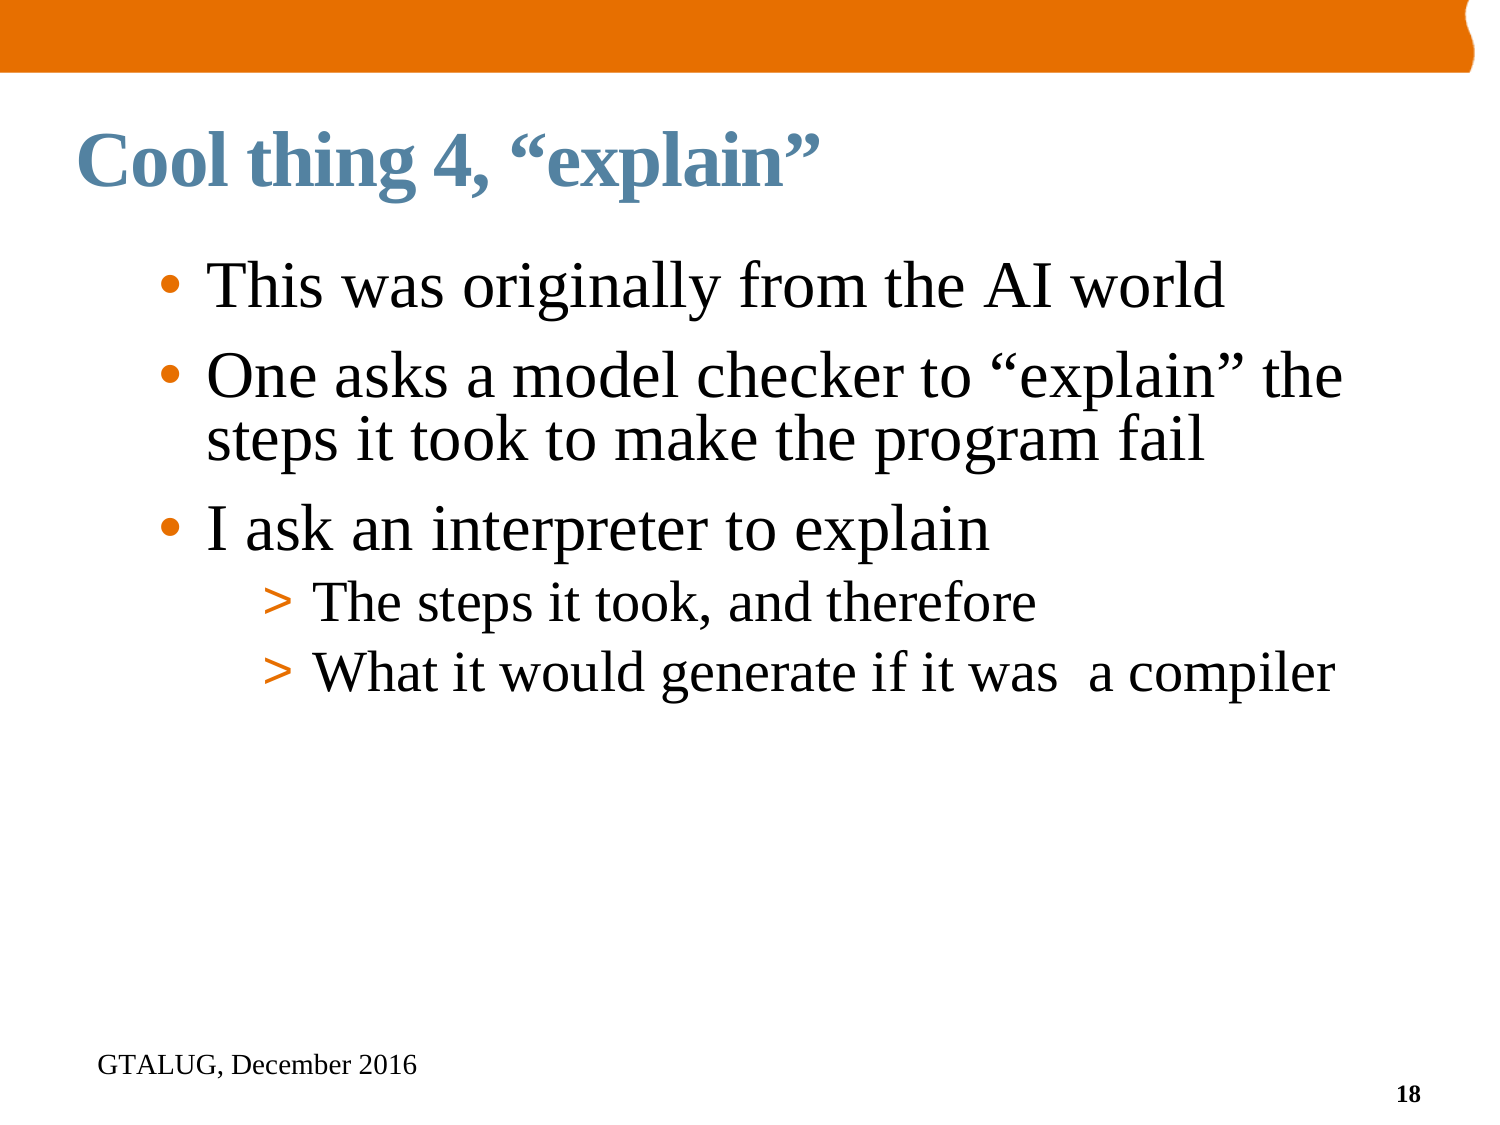

# Cool thing 4, “explain”
This was originally from the AI world
One asks a model checker to “explain” the steps it took to make the program fail
I ask an interpreter to explain
The steps it took, and therefore
What it would generate if it was a compiler